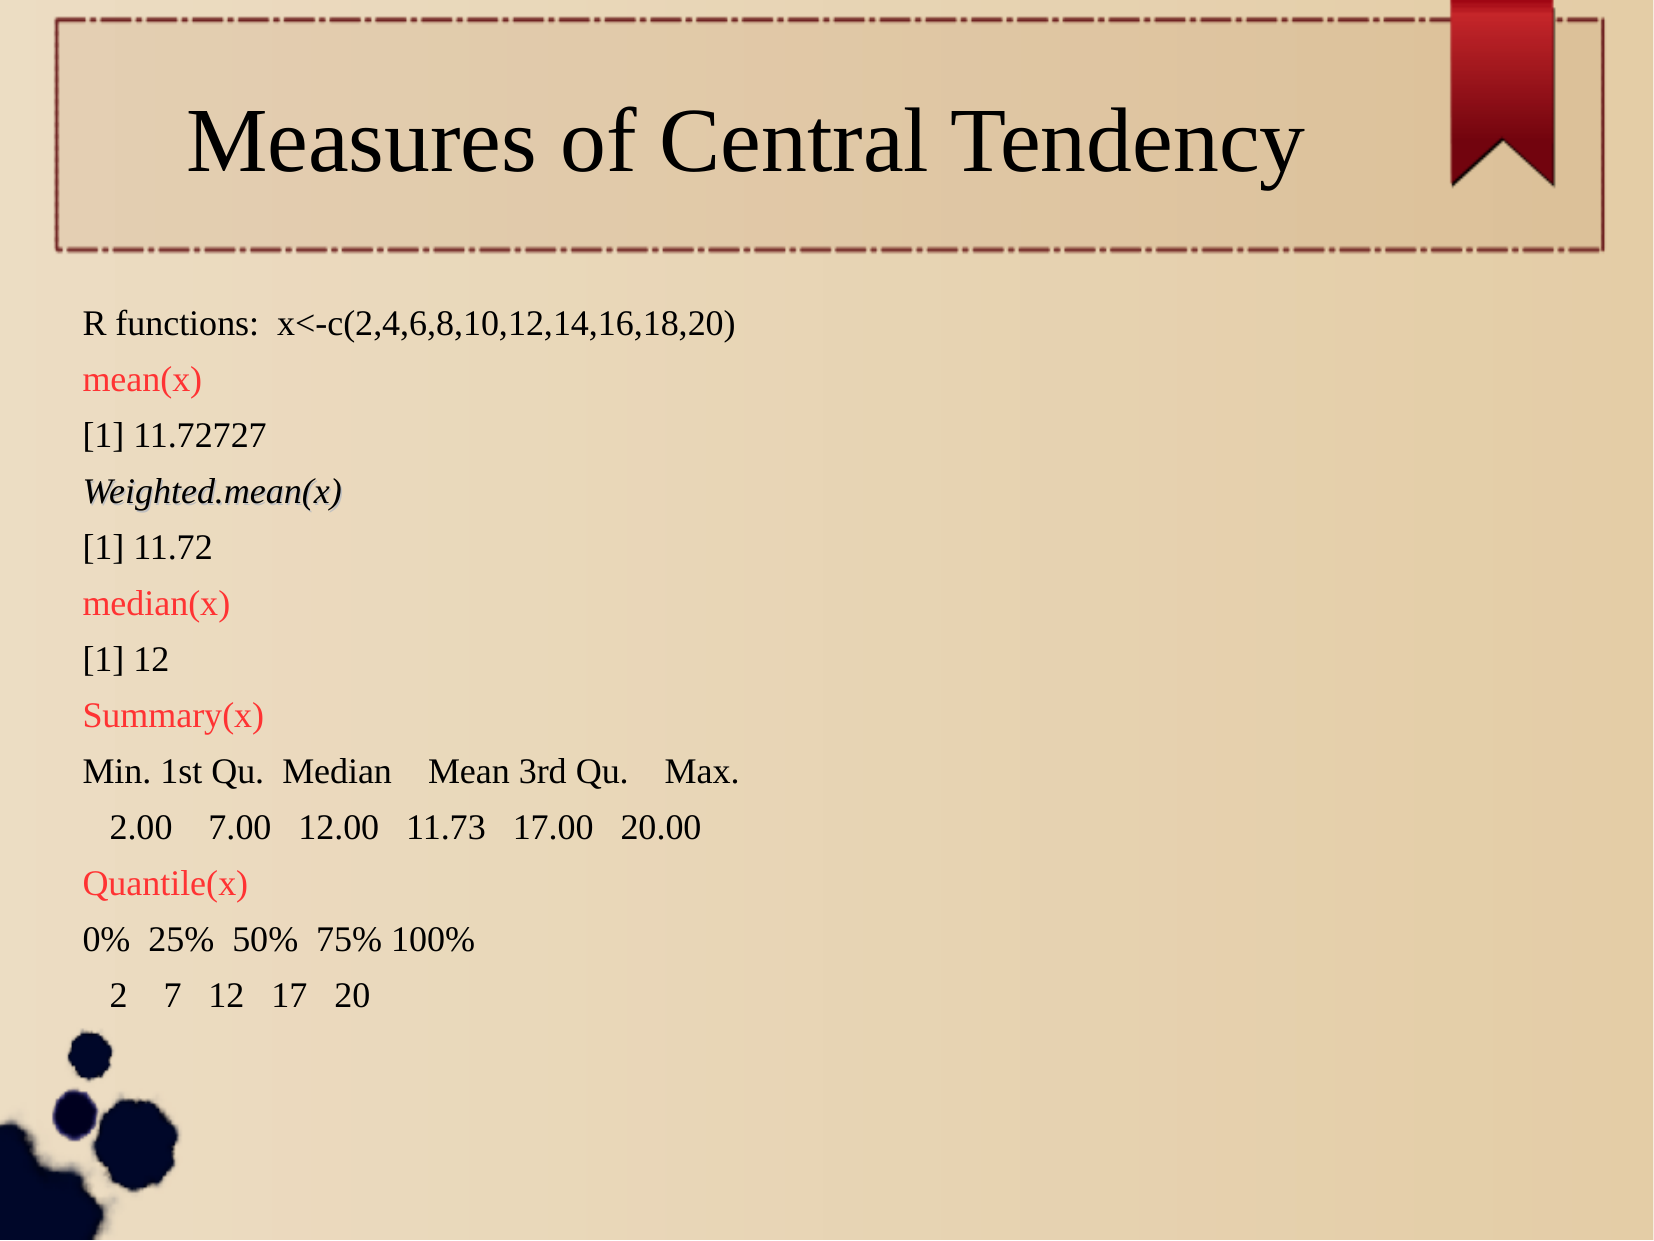

# Measures of Central Tendency
R functions: x<-c(2,4,6,8,10,12,14,16,18,20)
mean(x)
[1] 11.72727
Weighted.mean(x)
[1] 11.72
median(x)
[1] 12
Summary(x)
Min. 1st Qu. Median Mean 3rd Qu. Max.
 2.00 7.00 12.00 11.73 17.00 20.00
Quantile(x)
0% 25% 50% 75% 100%
 2 7 12 17 20